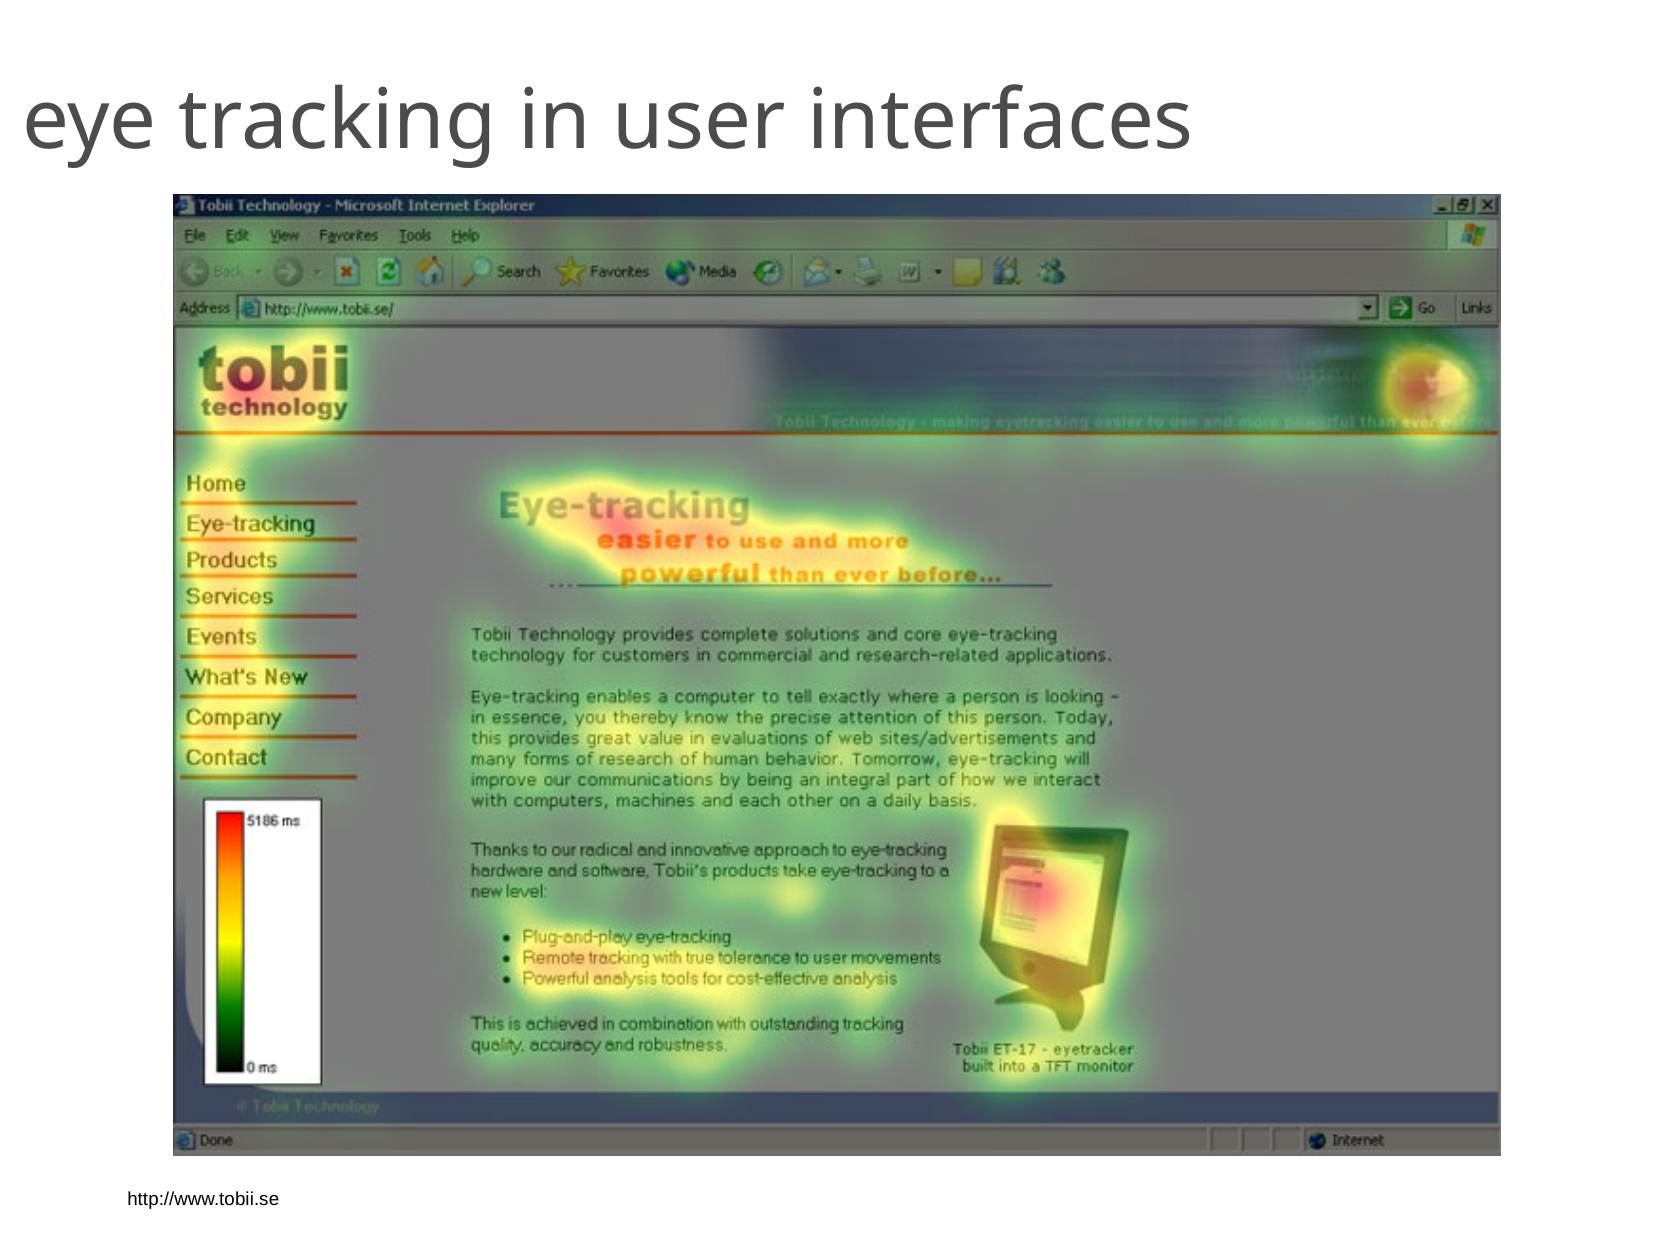

# eye tracking in user interfaces
http://www.tobii.se